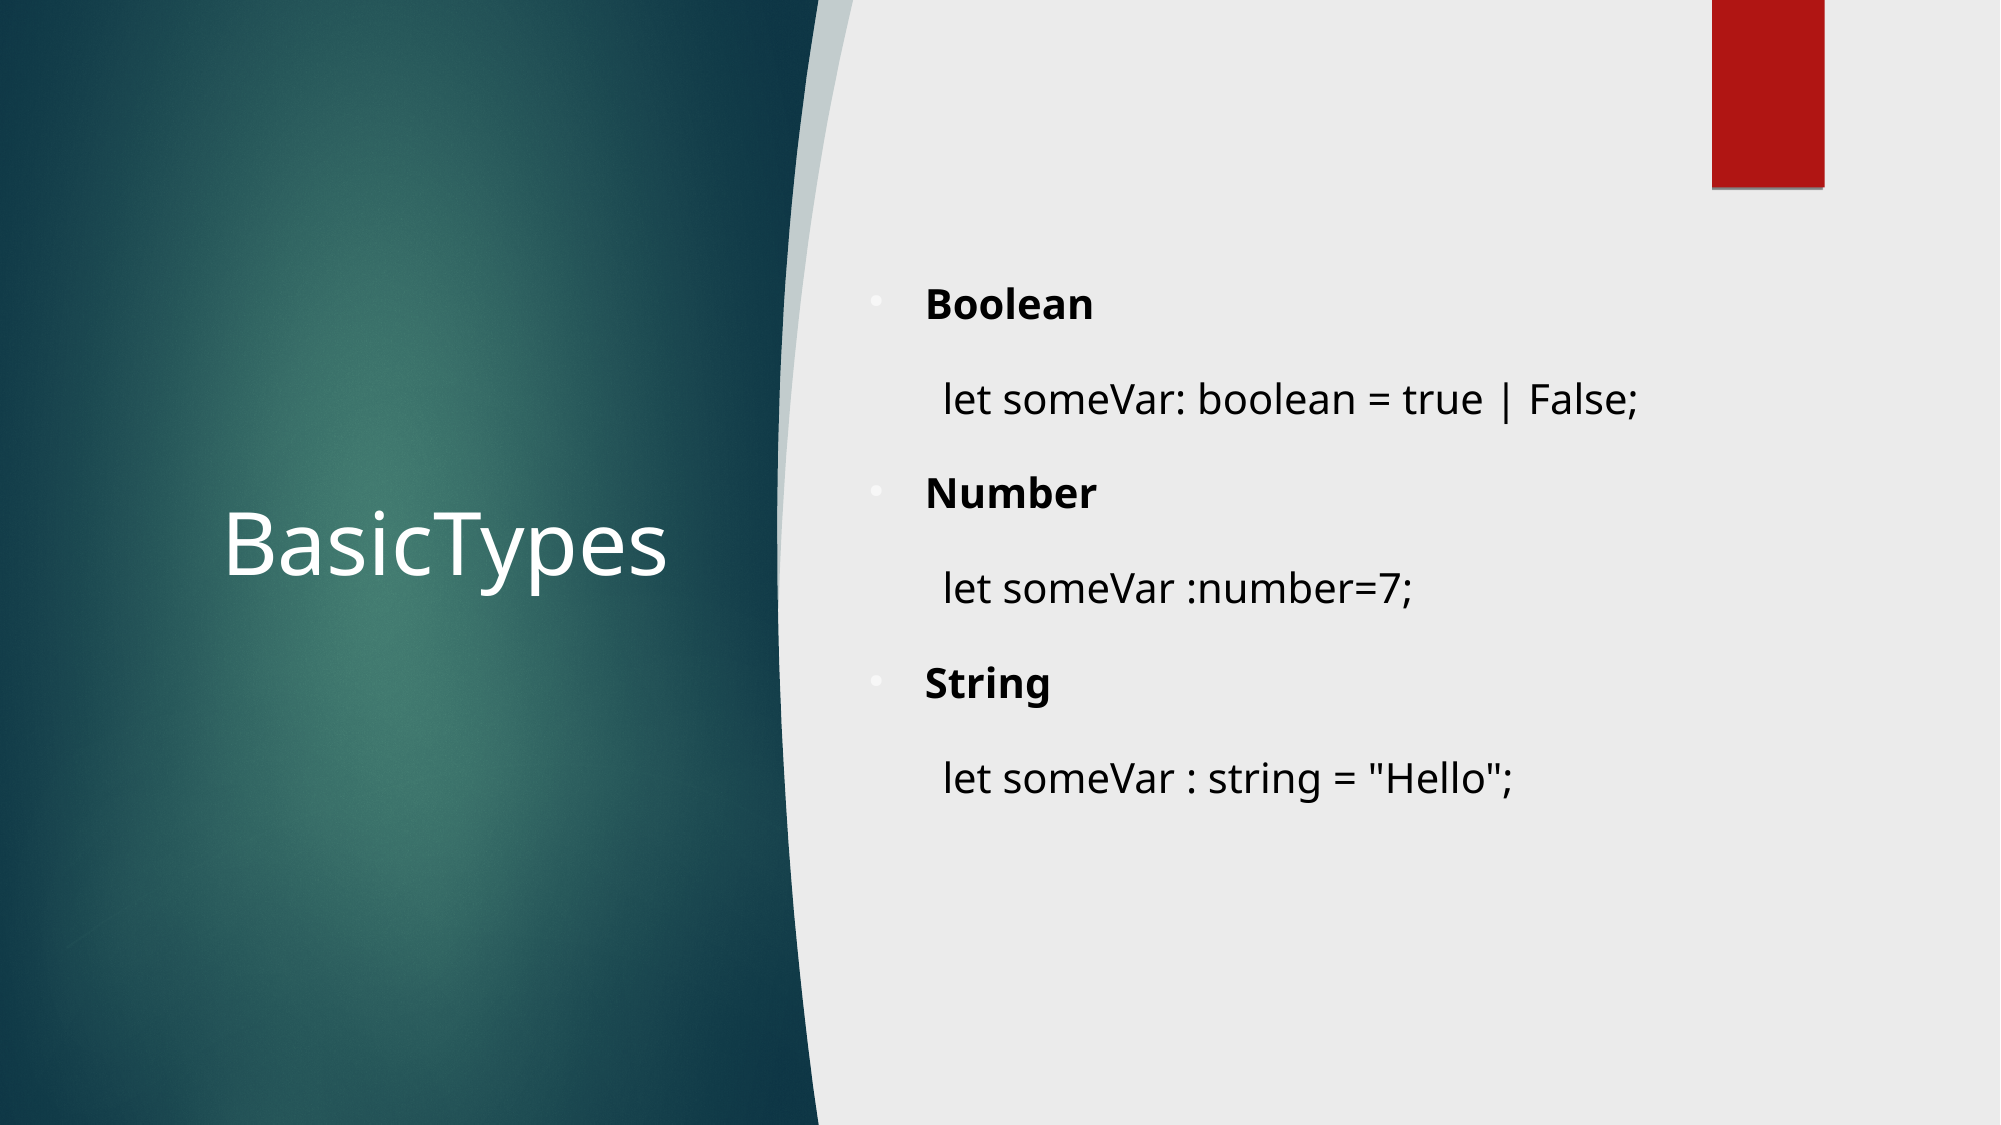

# BasicTypes
Boolean
	let someVar: boolean = true | False;
Number
	let someVar :number=7;
String
	let someVar : string = "Hello";